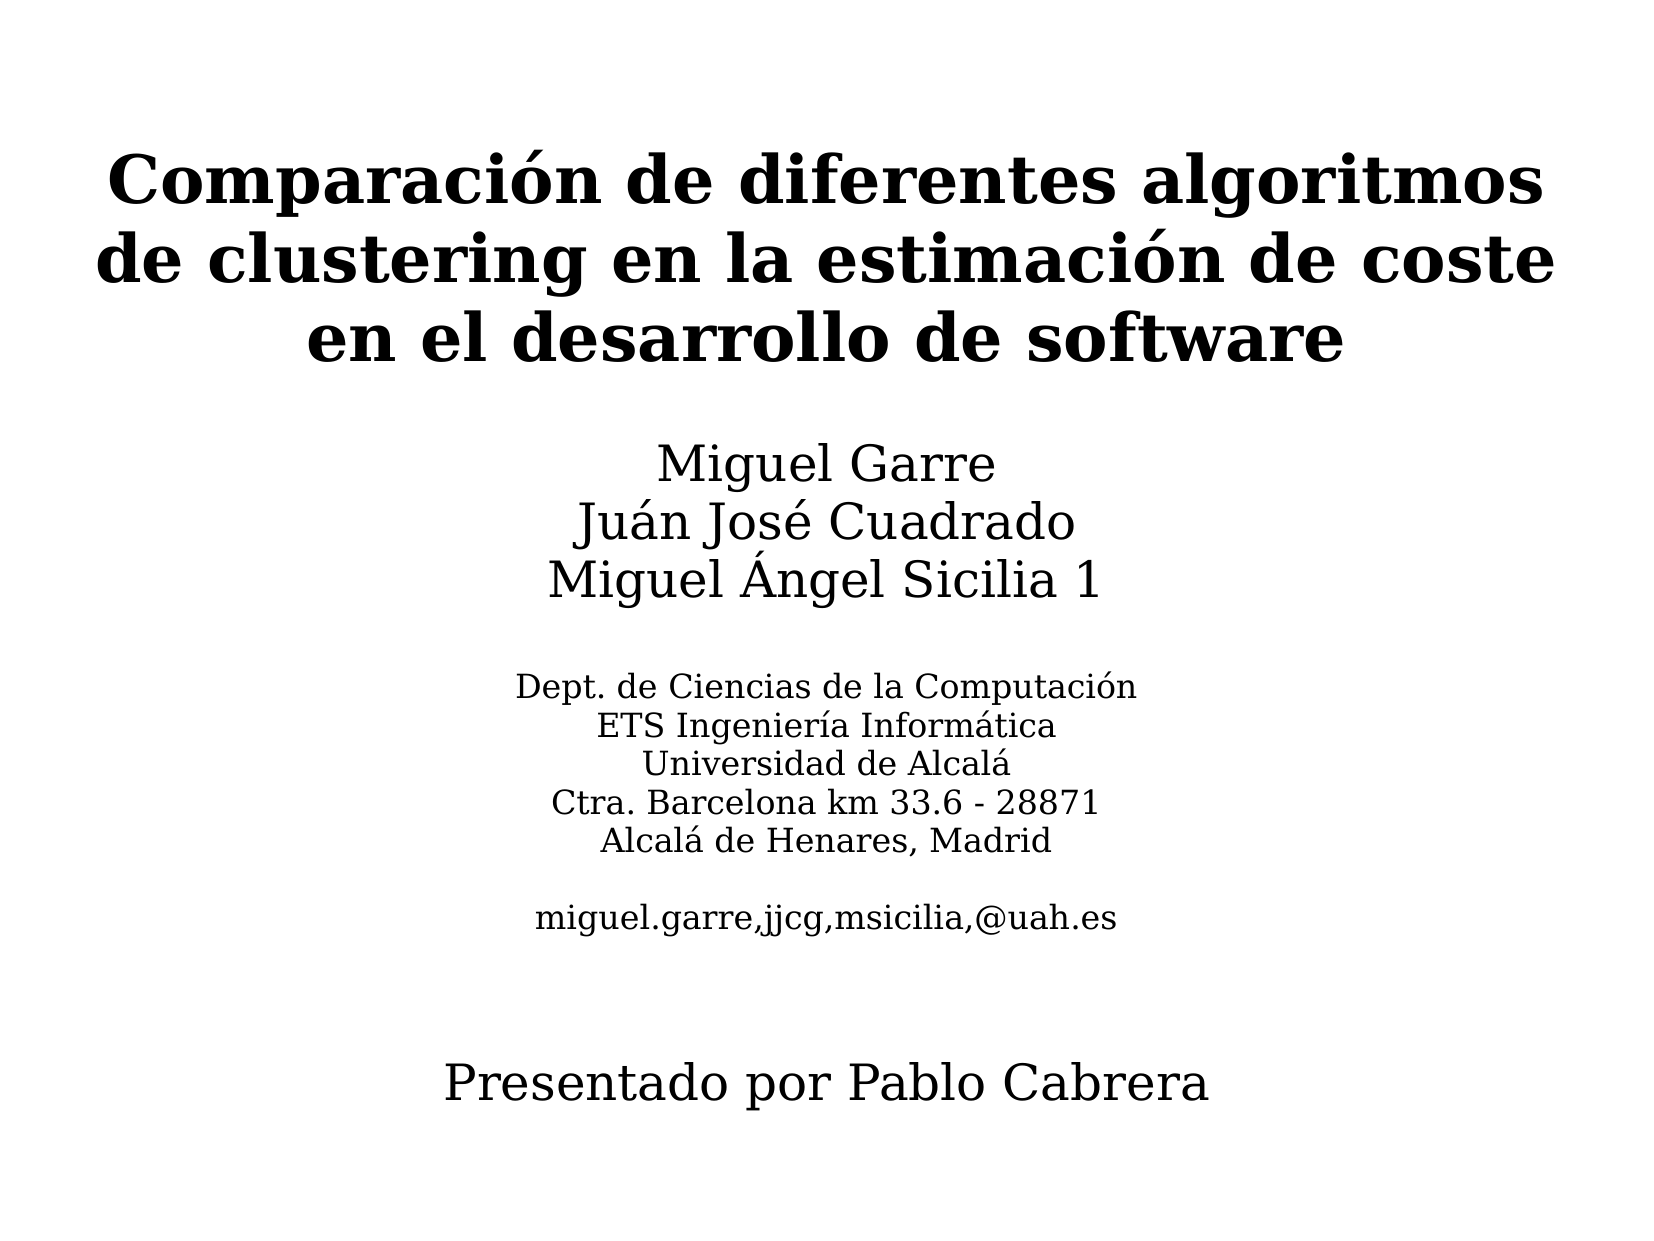

# Comparación de diferentes algoritmos de clustering en la estimación de coste en el desarrollo de software Miguel Garre Juán José Cuadrado Miguel Ángel Sicilia 1 Dept. de Ciencias de la Computación ETS Ingeniería Informática Universidad de Alcalá Ctra. Barcelona km 33.6 - 28871 Alcalá de Henares, Madrid miguel.garre,jjcg,msicilia,@uah.es Presentado por Pablo Cabrera